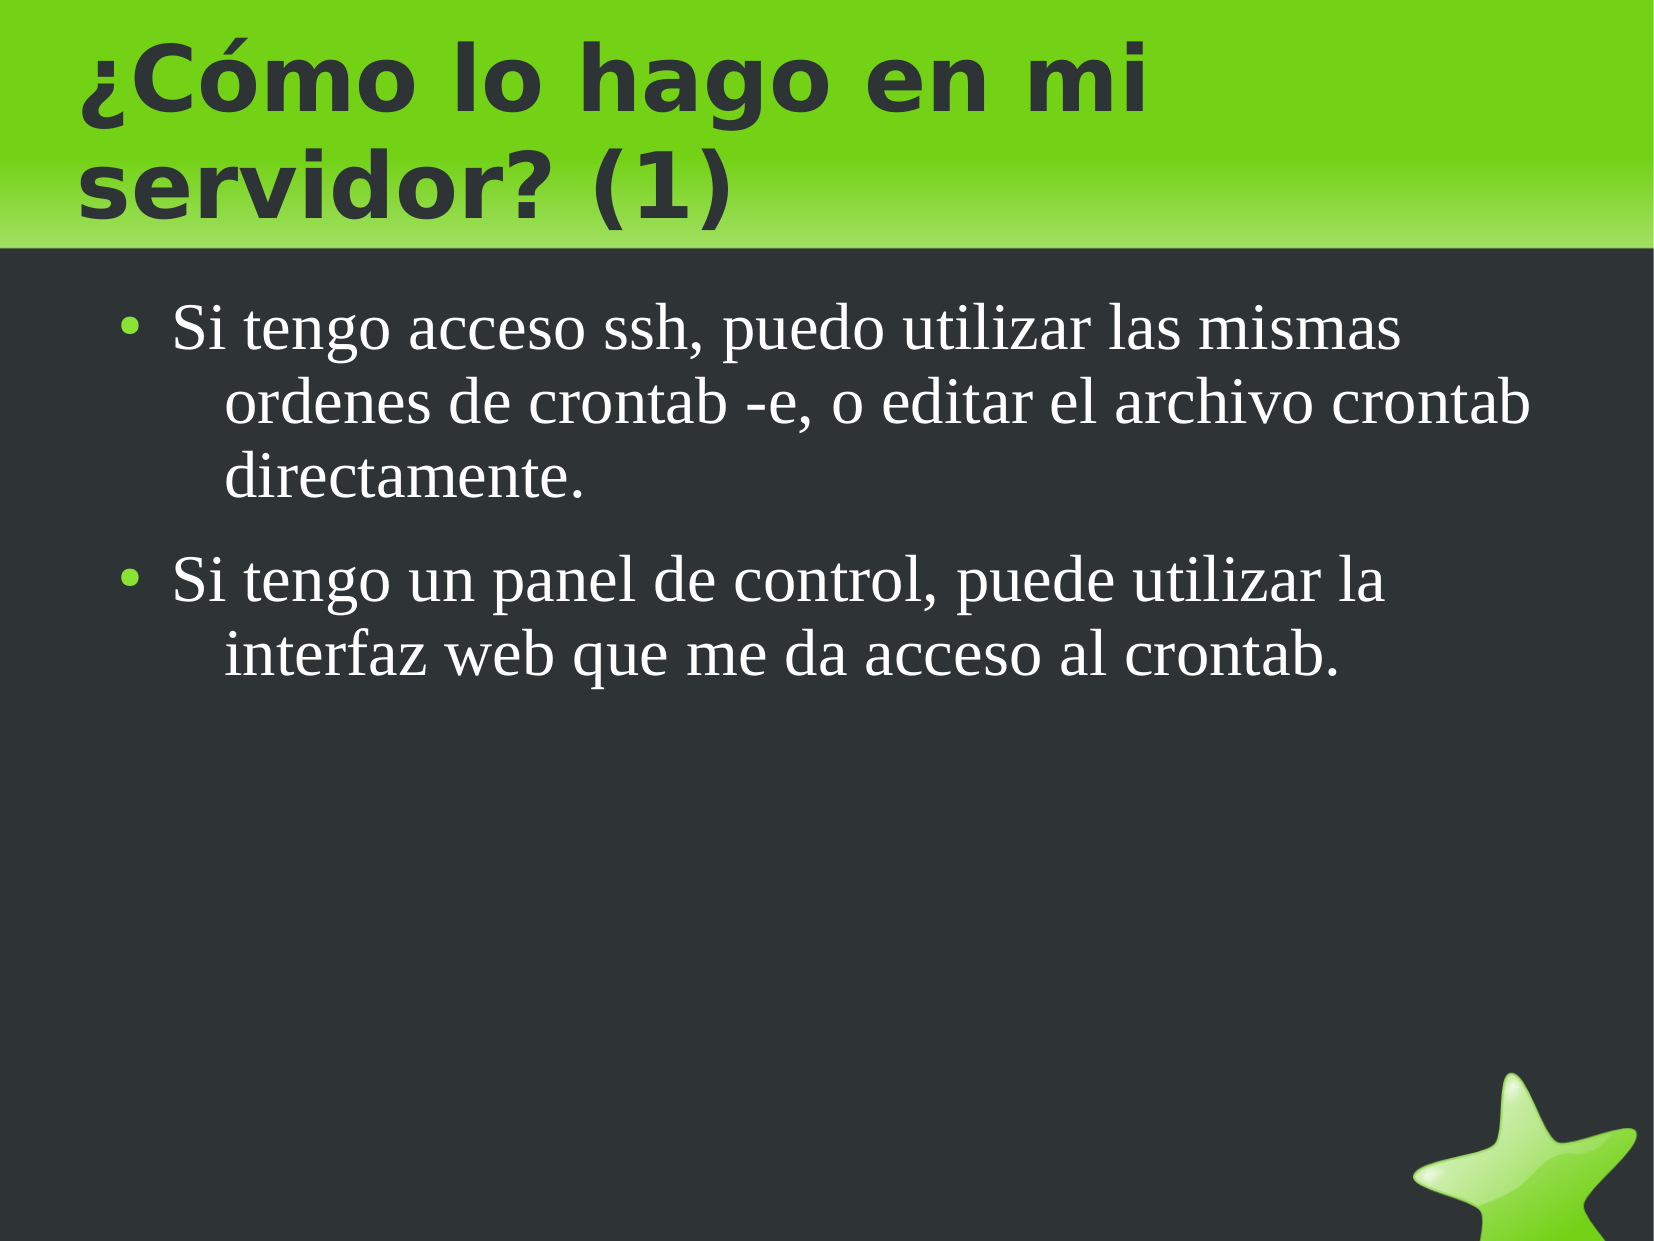

# ¿Cómo lo hago en mi servidor? (1)
Si tengo acceso ssh, puedo utilizar las mismas ordenes de crontab -e, o editar el archivo crontab directamente.
Si tengo un panel de control, puede utilizar la interfaz web que me da acceso al crontab.